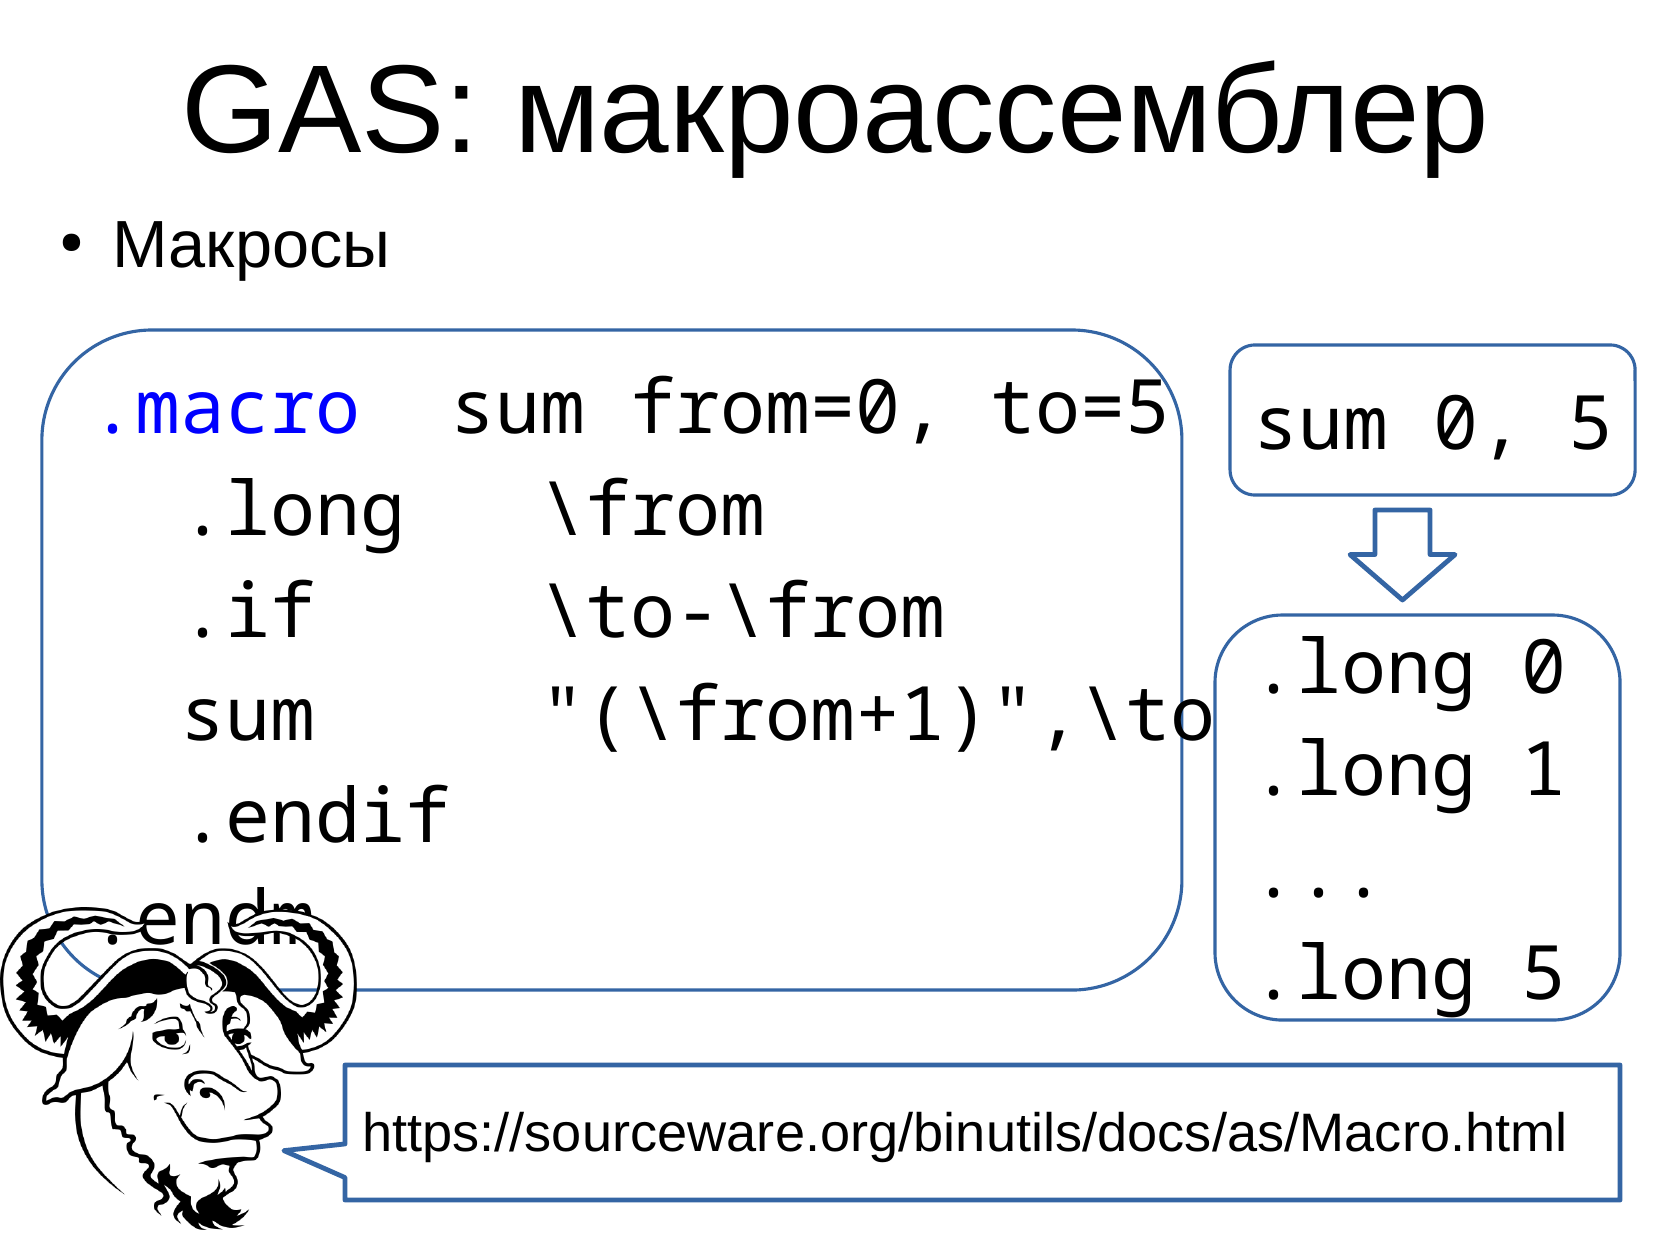

# GAS: макроассемблер
Макросы
.macro sum from=0, to=5
 .long \from
 .if \to-\from
 sum "(\from+1)",\to
 .endif
.endm
sum 0, 5
.long 0
.long 1
...
.long 5
https://sourceware.org/binutils/docs/as/Macro.html